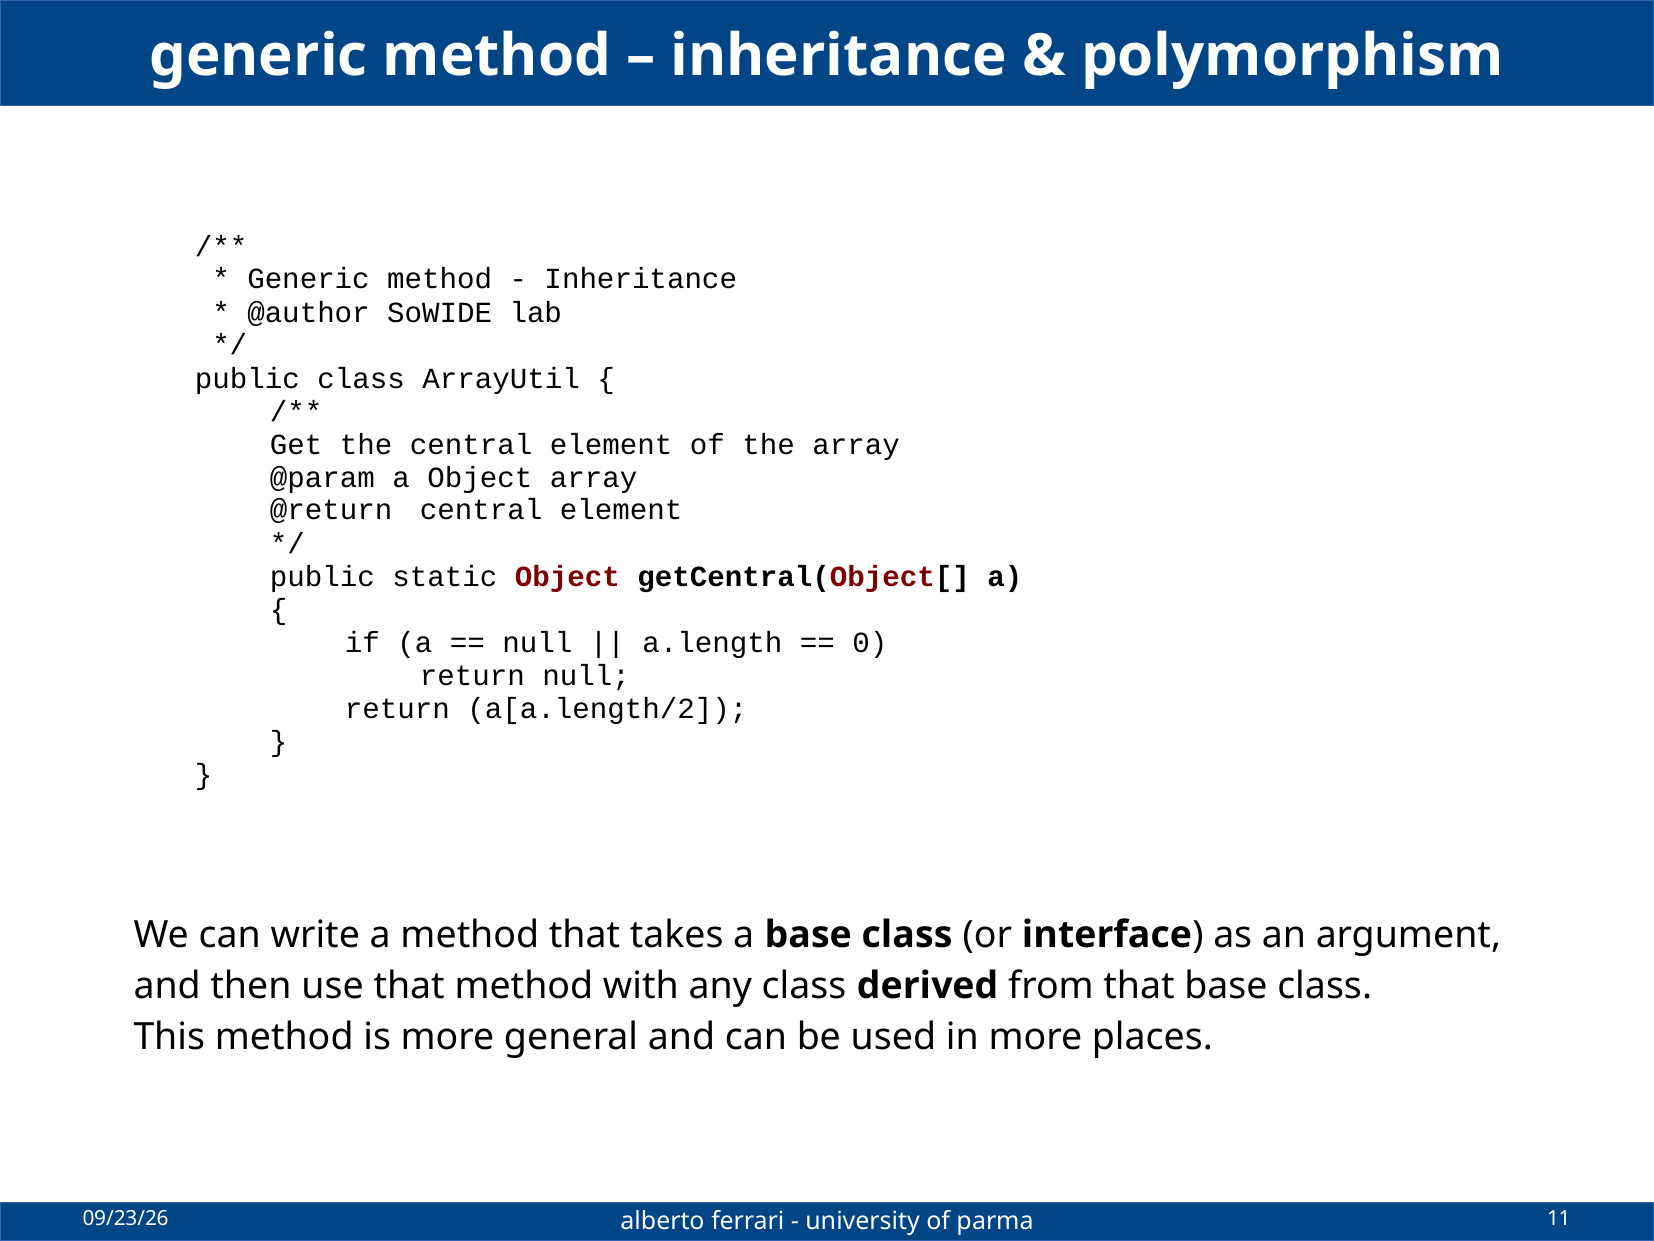

# generic method – inheritance & polymorphism
/**
 * Generic method - Inheritance
 * @author SoWIDE lab
 */
public class ArrayUtil {
	/**
	Get the central element of the array
	@param a Object array
	@return	central element
	*/
	public static Object getCentral(Object[] a)
	{
		if (a == null || a.length == 0)
			return null;
		return (a[a.length/2]);
	}
}
We can write a method that takes a base class (or interface) as an argument, and then use that method with any class derived from that base class.
This method is more general and can be used in more places.
alberto ferrari - university of parma
11